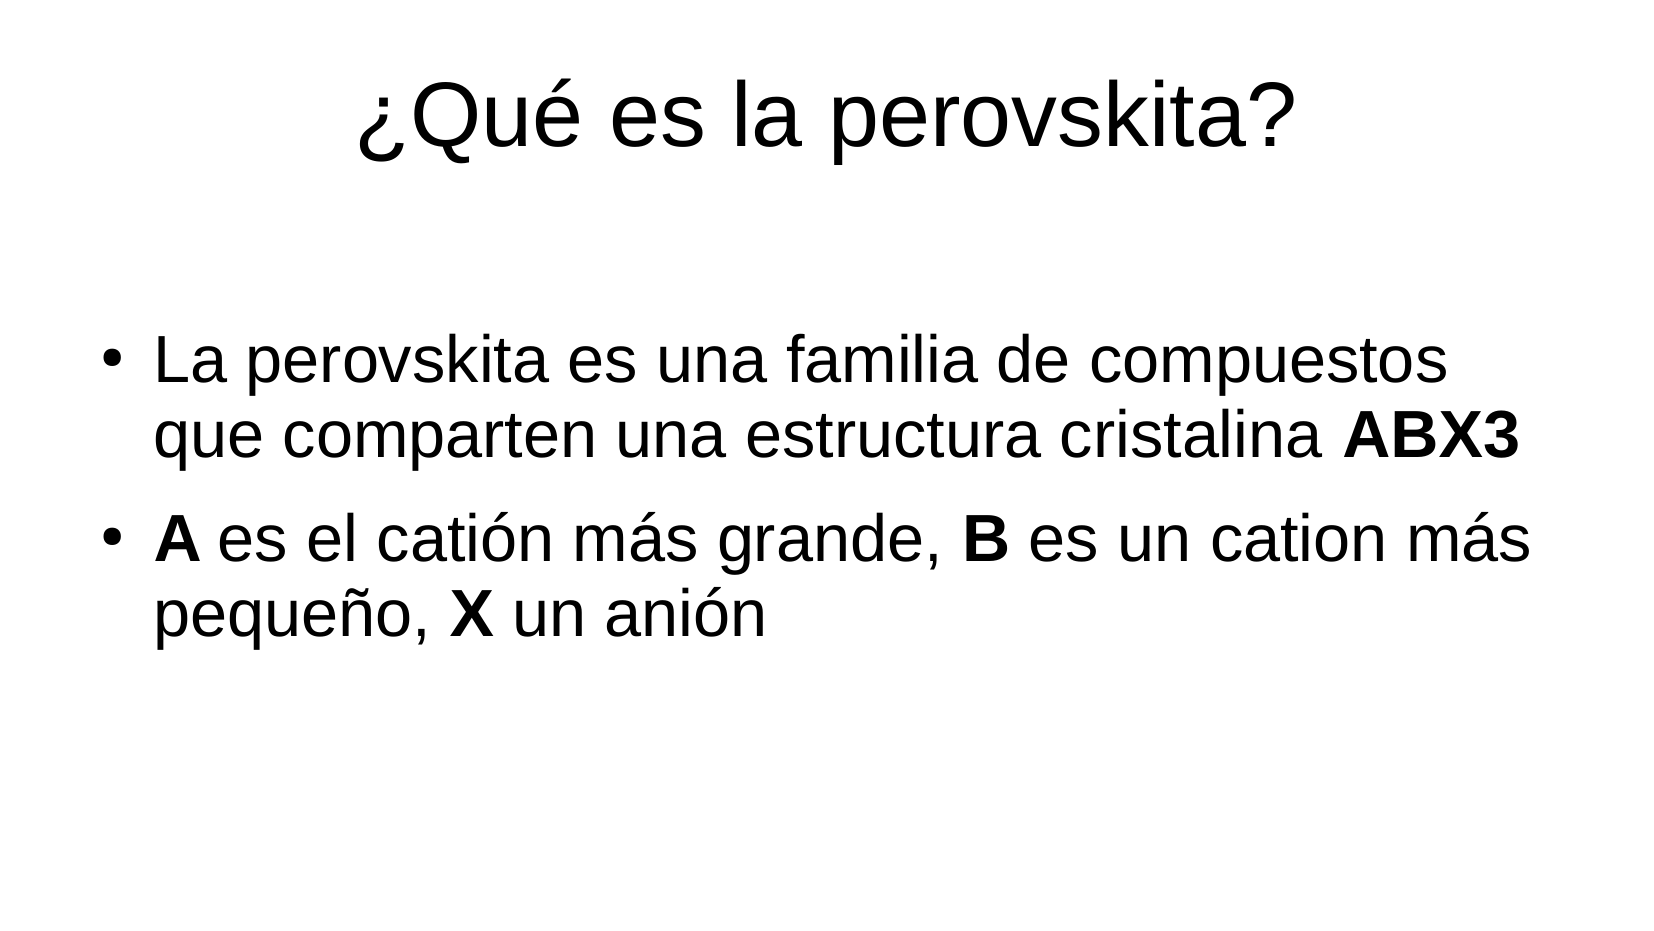

# ¿Qué es la perovskita?
La perovskita es una familia de compuestos que comparten una estructura cristalina ABX3
A es el catión más grande, B es un cation más pequeño, X un anión